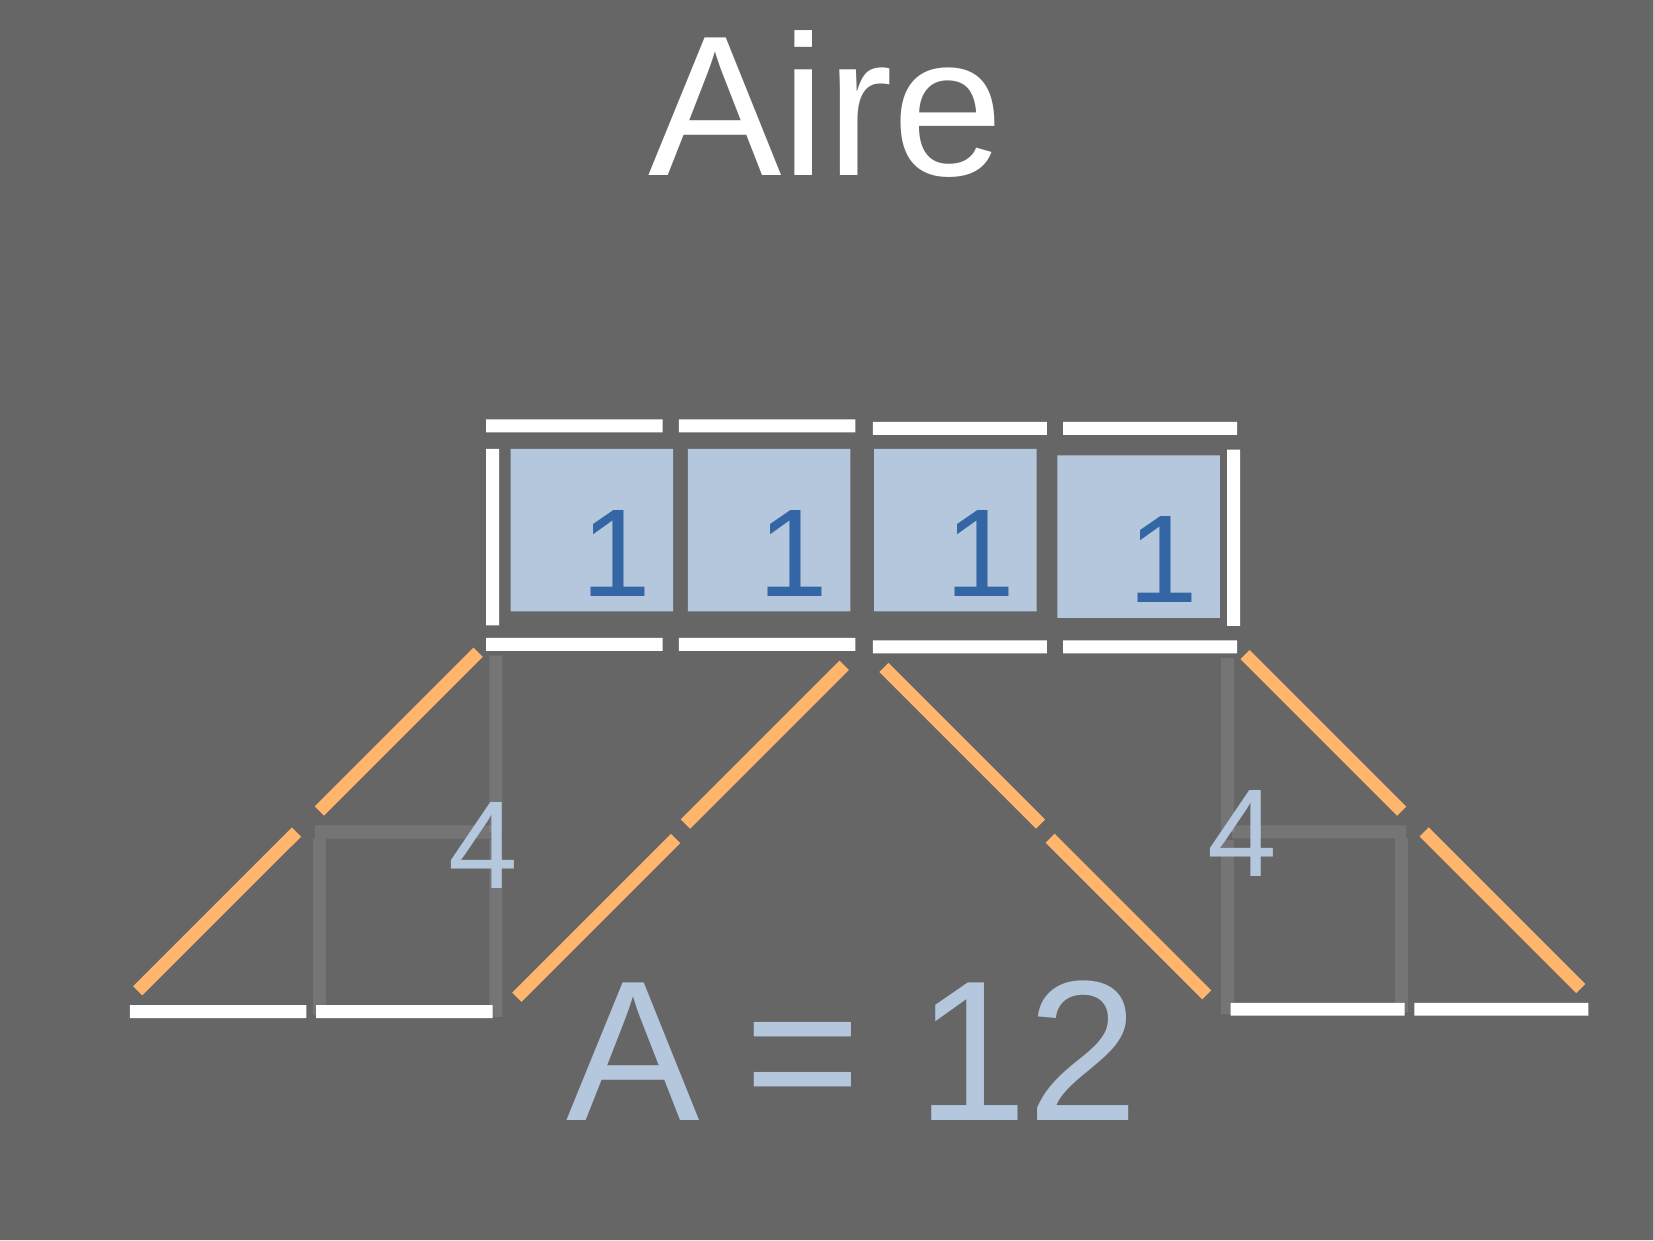

# Aire
1
1
1
1
4
4
A = 12